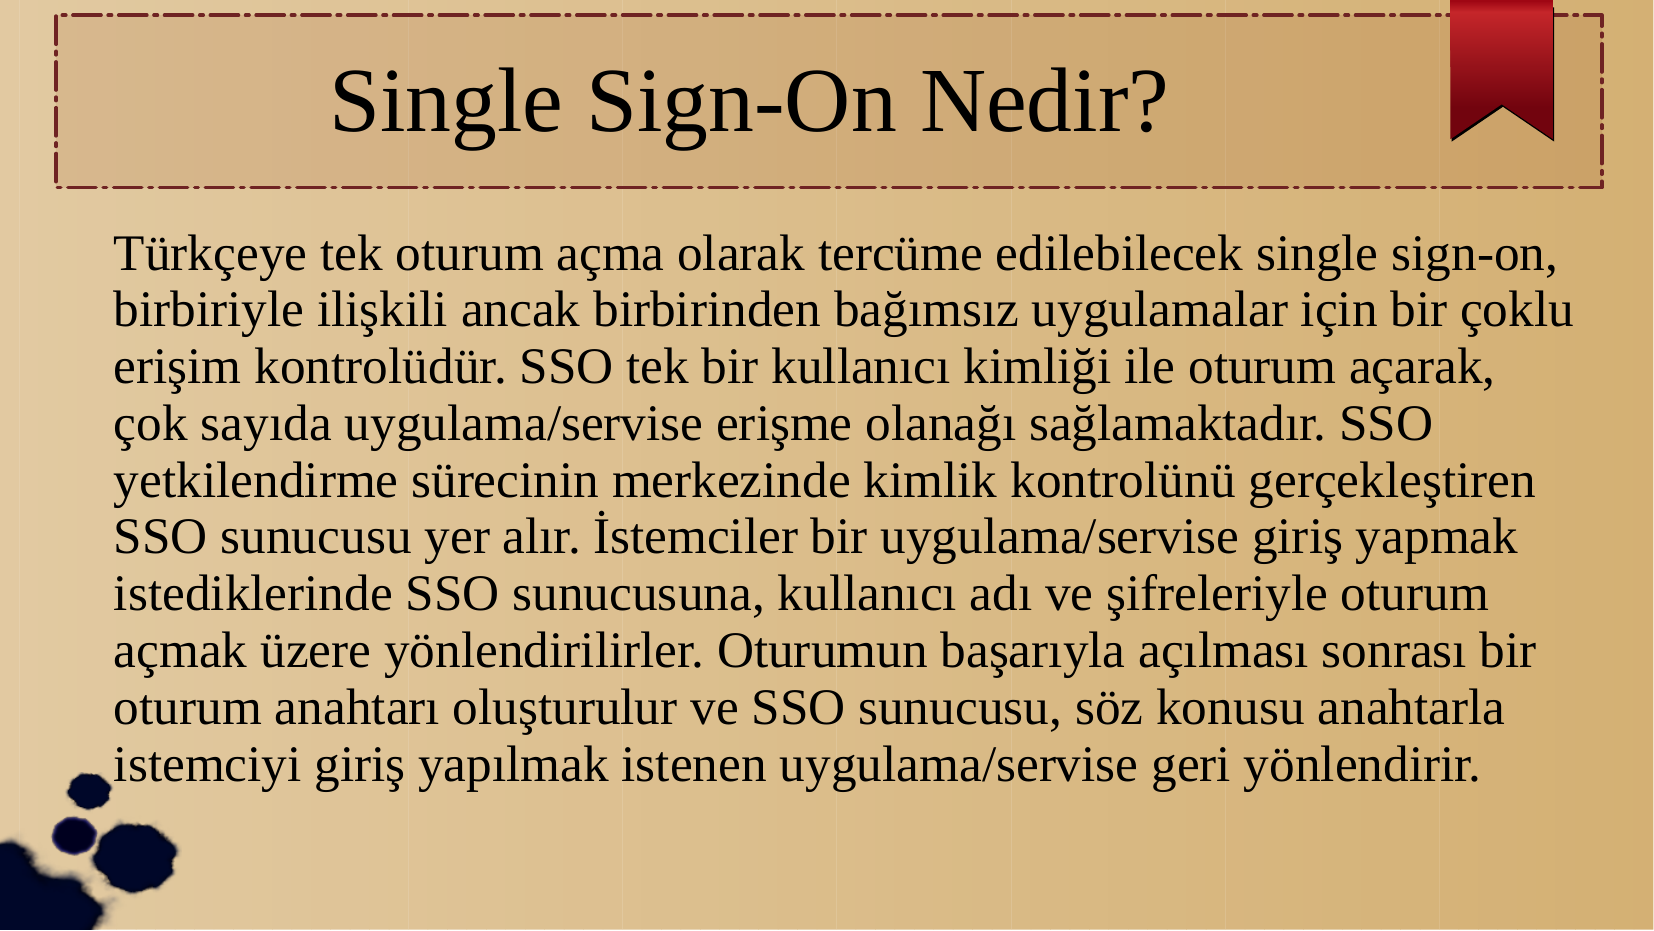

# Single Sign-On Nedir?
Türkçeye tek oturum açma olarak tercüme edilebilecek single sign-on, birbiriyle ilişkili ancak birbirinden bağımsız uygulamalar için bir çoklu erişim kontrolüdür. SSO tek bir kullanıcı kimliği ile oturum açarak, çok sayıda uygulama/servise erişme olanağı sağlamaktadır. SSO yetkilendirme sürecinin merkezinde kimlik kontrolünü gerçekleştiren SSO sunucusu yer alır. İstemciler bir uygulama/servise giriş yapmak istediklerinde SSO sunucusuna, kullanıcı adı ve şifreleriyle oturum açmak üzere yönlendirilirler. Oturumun başarıyla açılması sonrası bir oturum anahtarı oluşturulur ve SSO sunucusu, söz konusu anahtarla istemciyi giriş yapılmak istenen uygulama/servise geri yönlendirir.